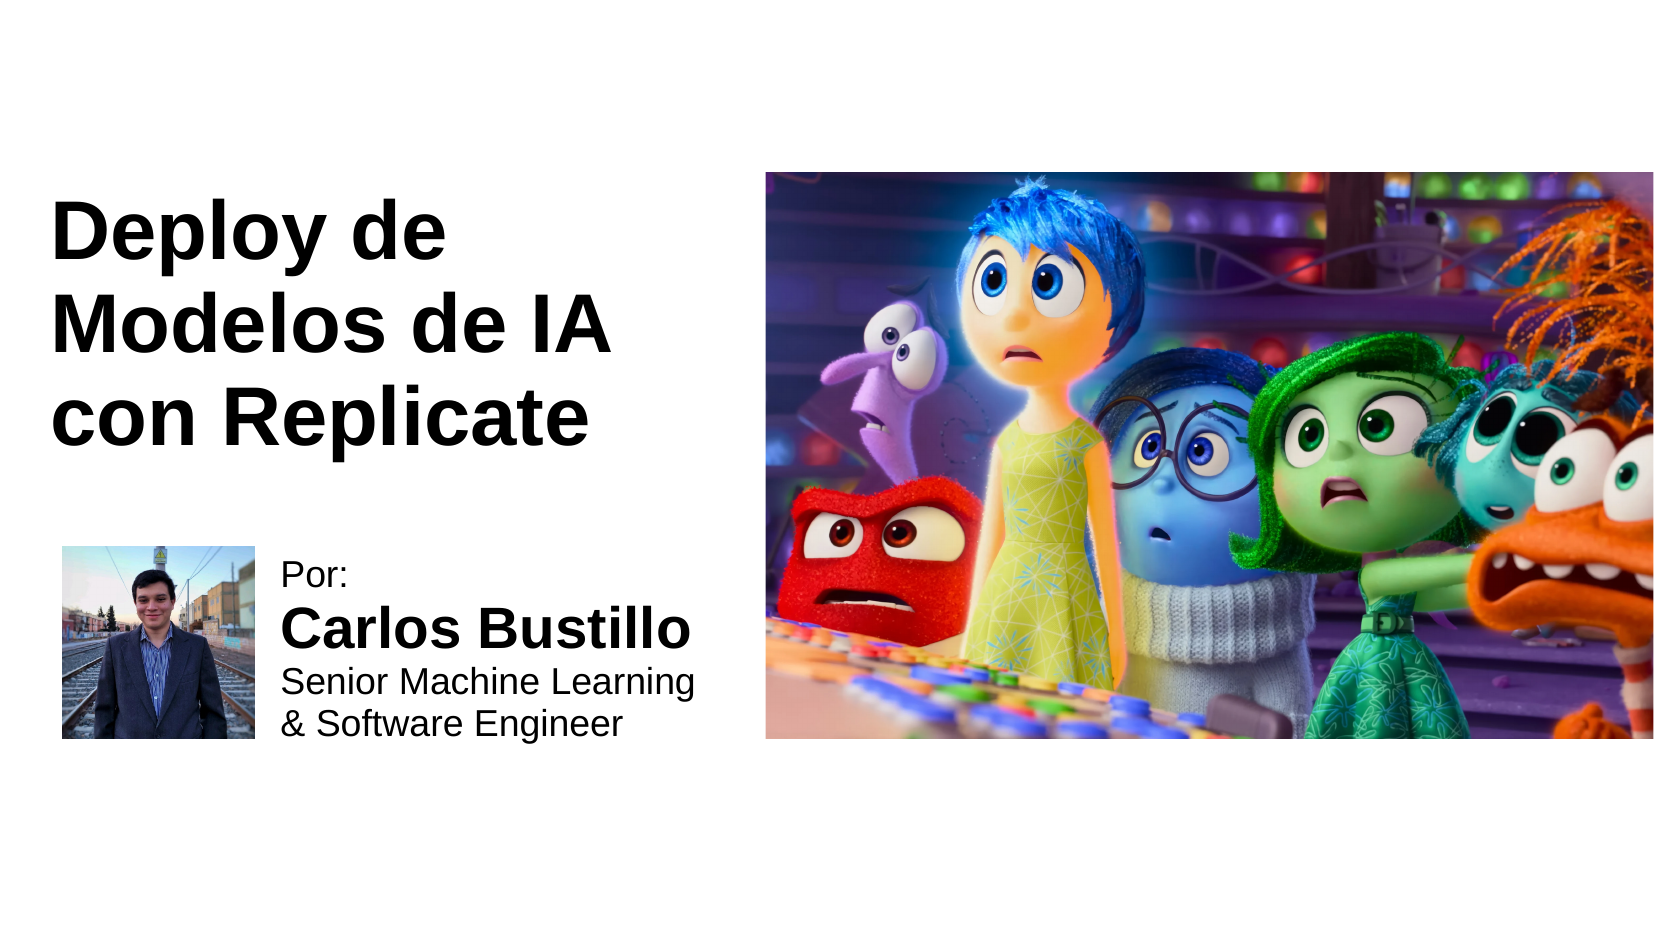

Deploy de
Modelos de IA
con Replicate
Por:
Carlos Bustillo
Senior Machine Learning
& Software Engineer